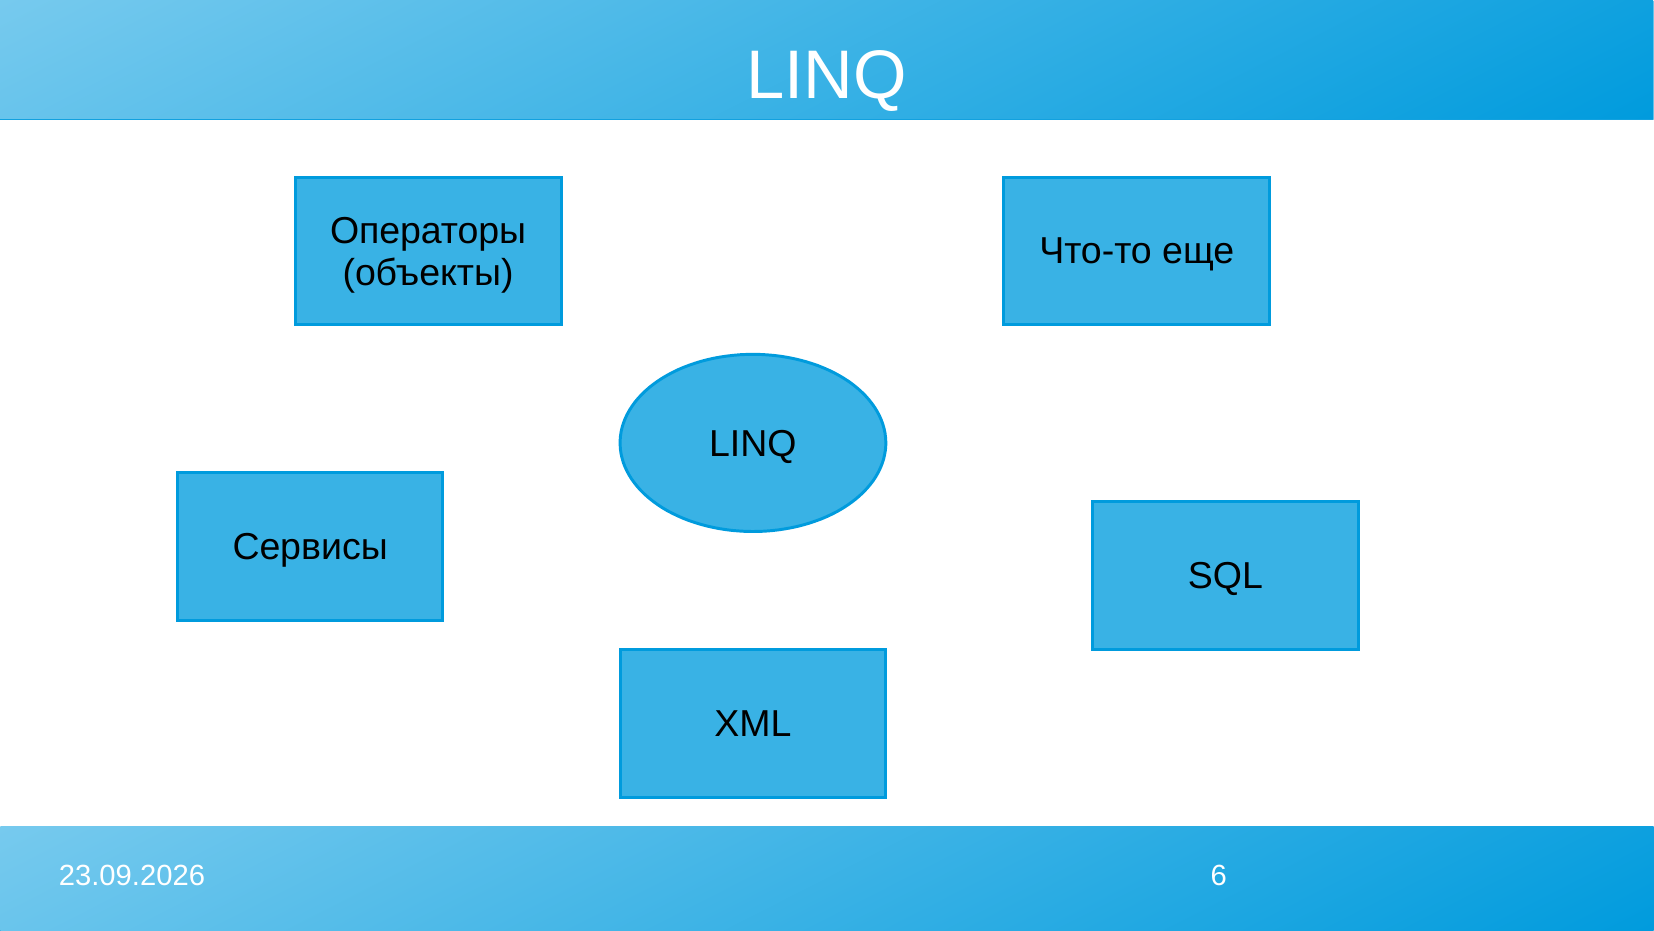

# LINQ
Операторы
(объекты)
Что-то еще
LINQ
Сервисы
SQL
XML